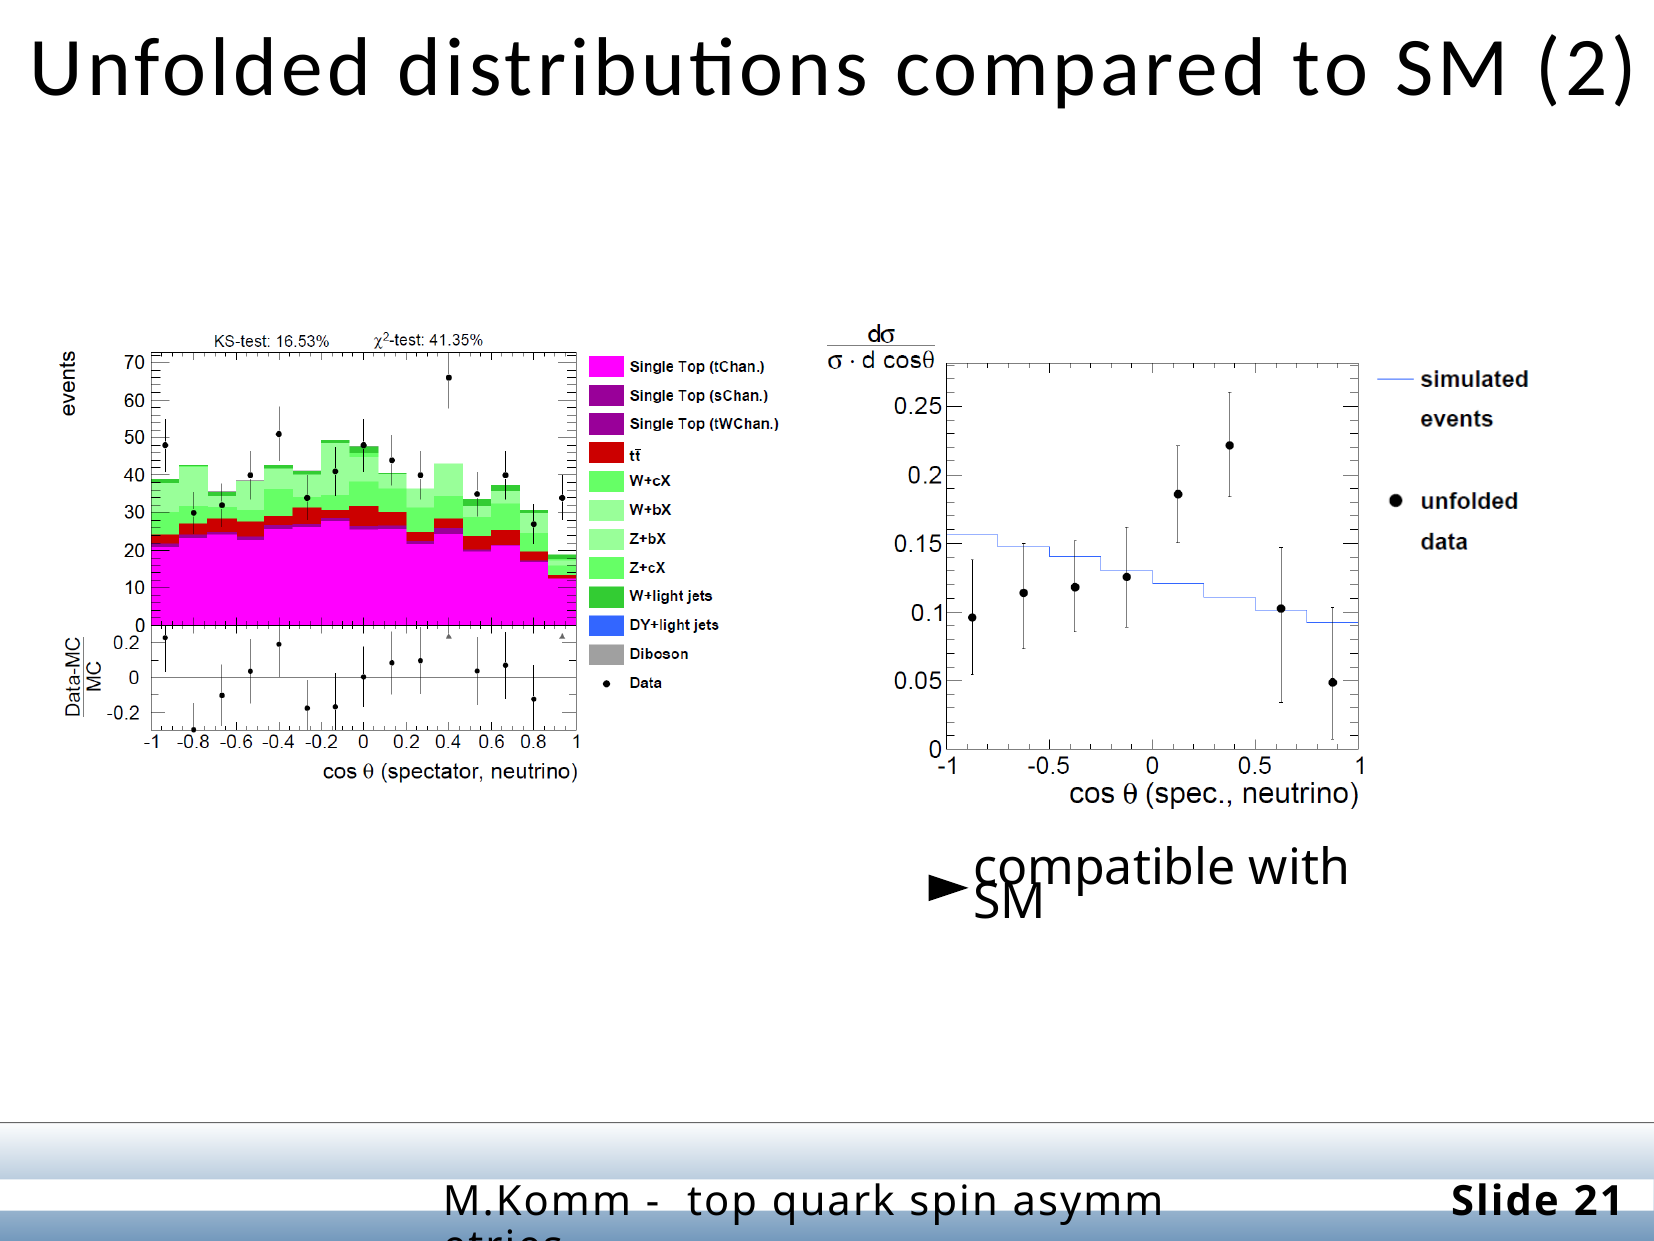

# Unfolded distributions compared to SM (2)
compatible with SM
M.Komm - top quark spin asymmetries
21